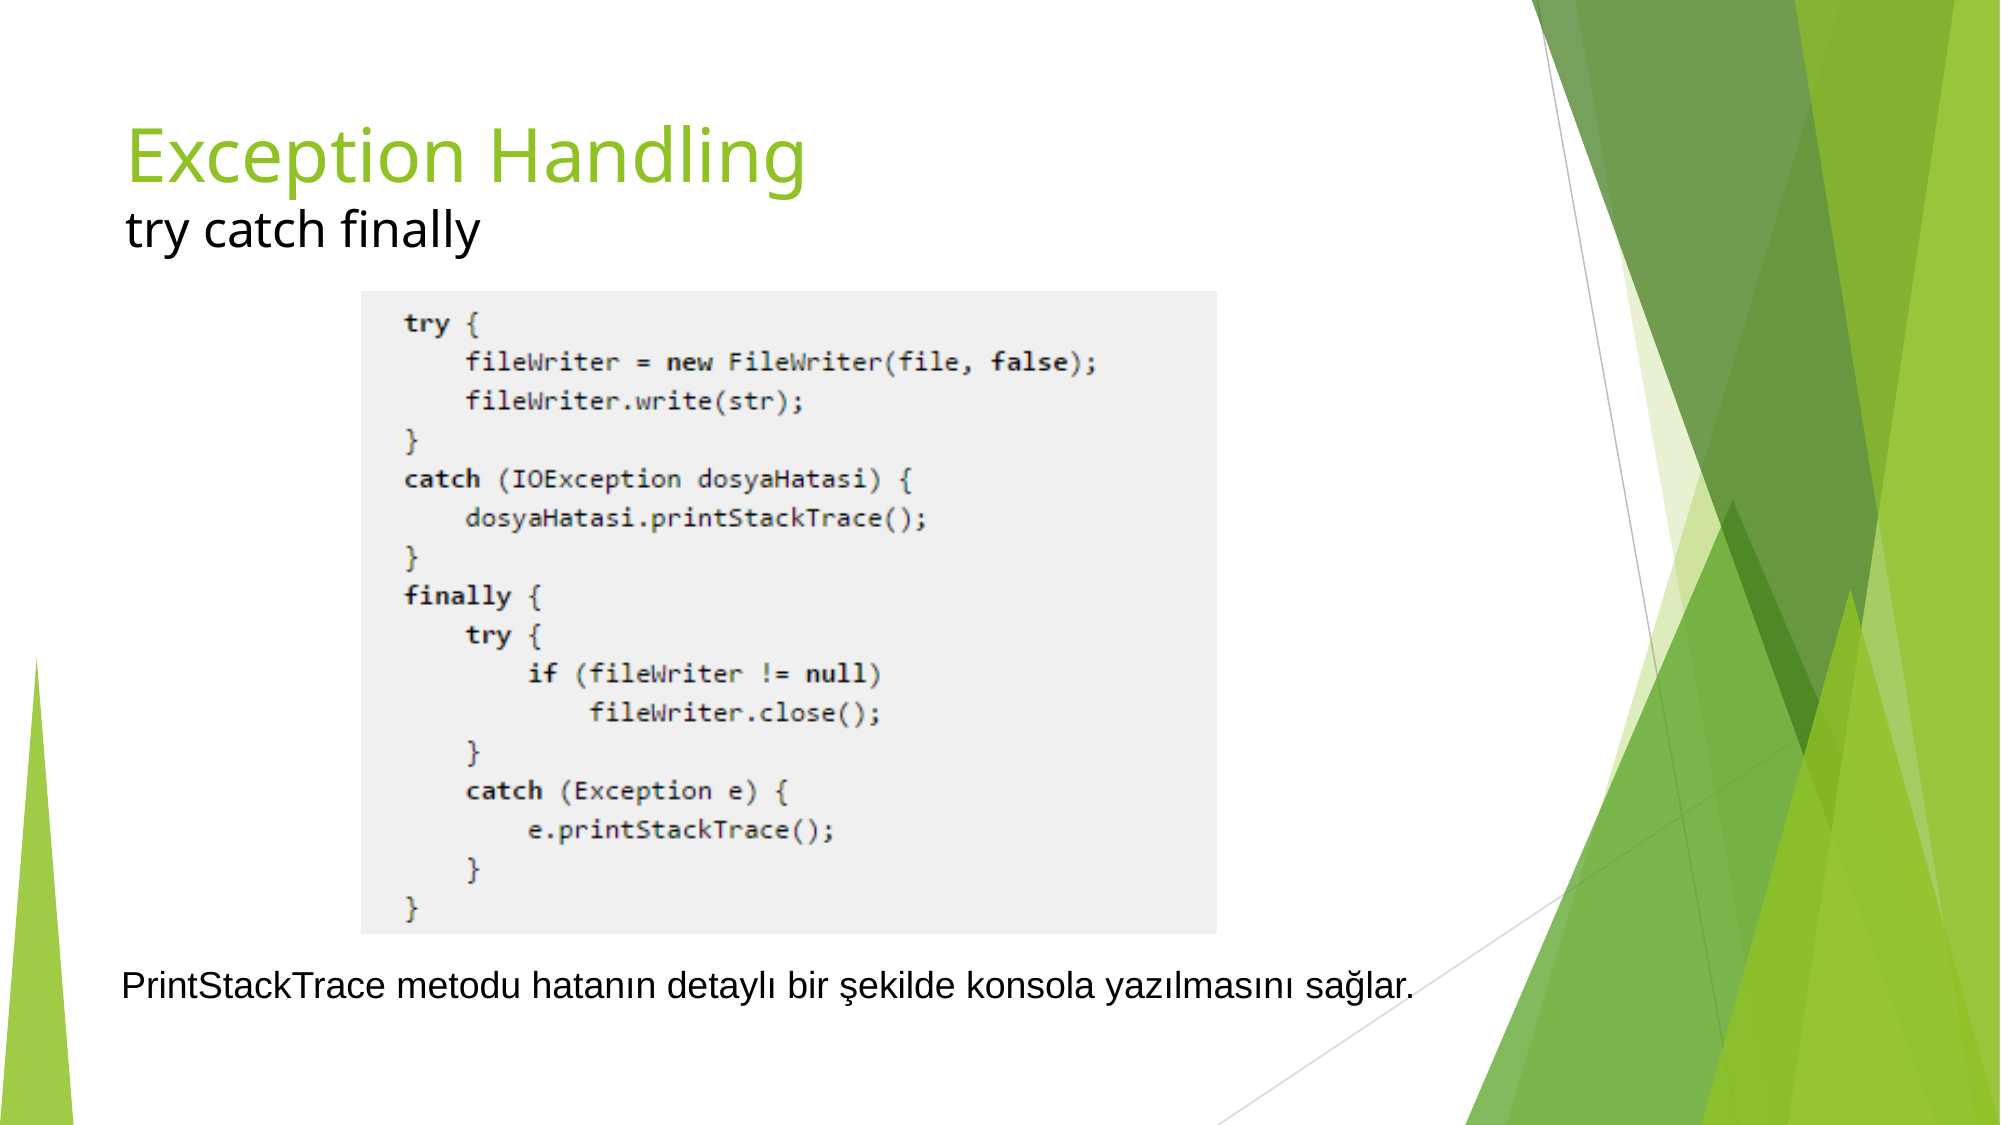

# Exception Handling try catch finally
PrintStackTrace metodu hatanın detaylı bir şekilde konsola yazılmasını sağlar.